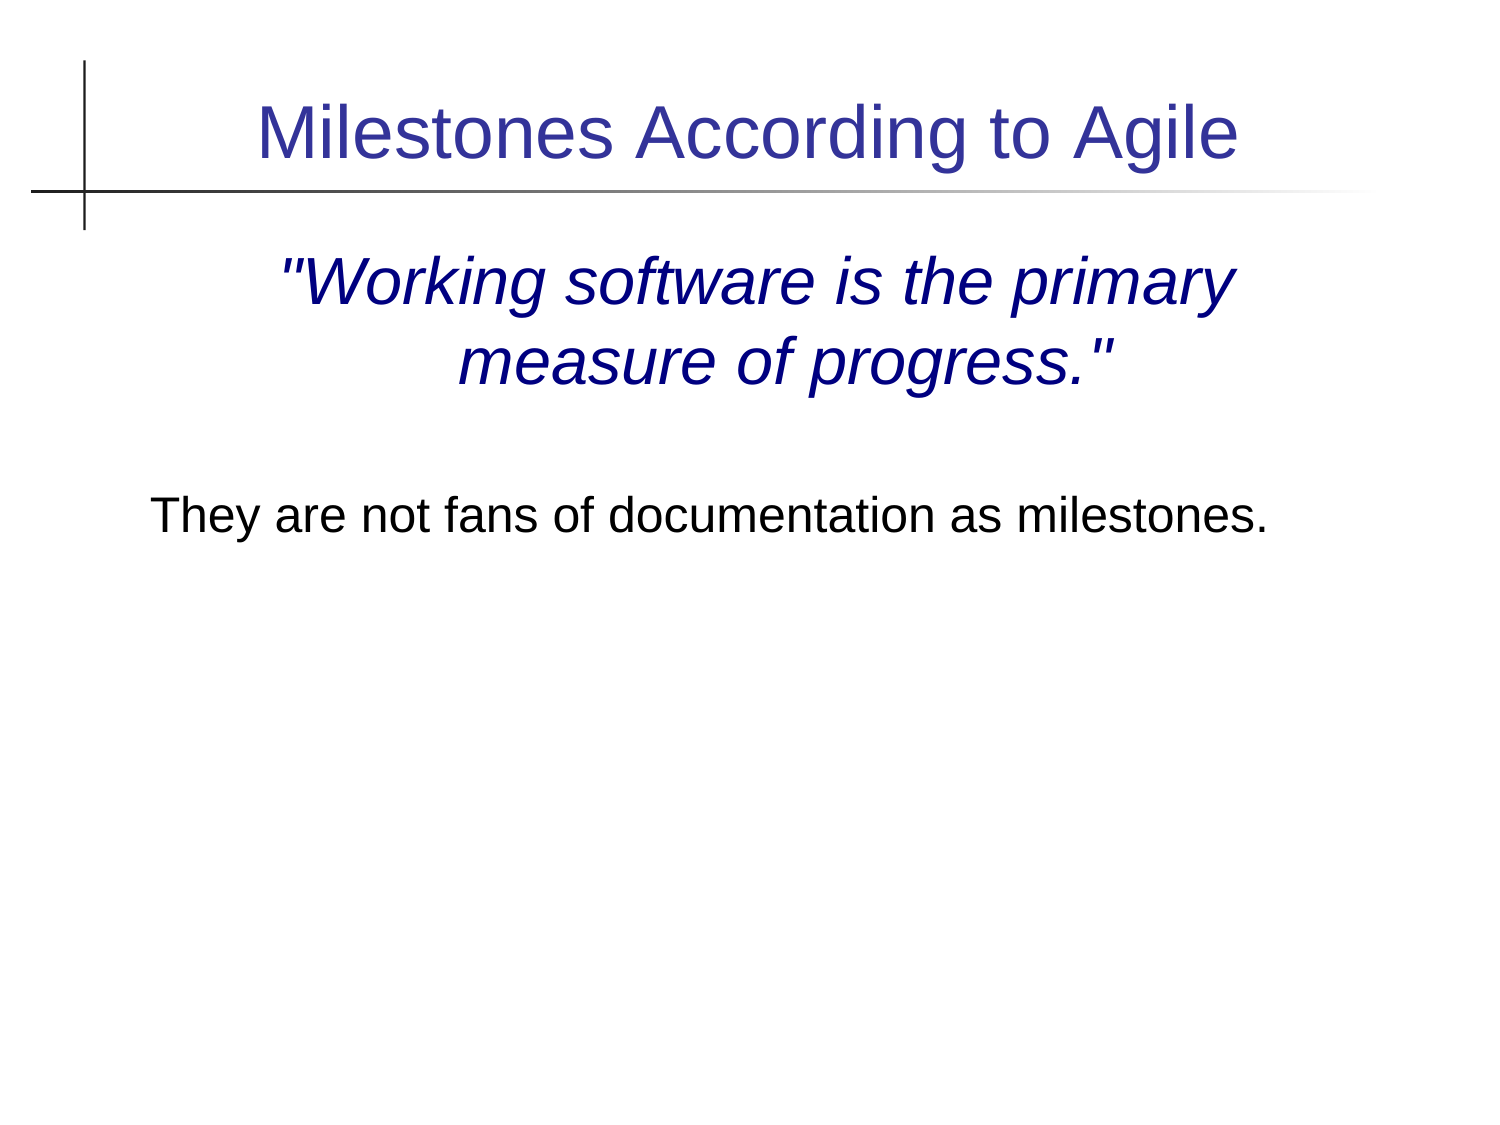

# Milestones According to Agile
"Working software is the primary measure of progress."
They are not fans of documentation as milestones.